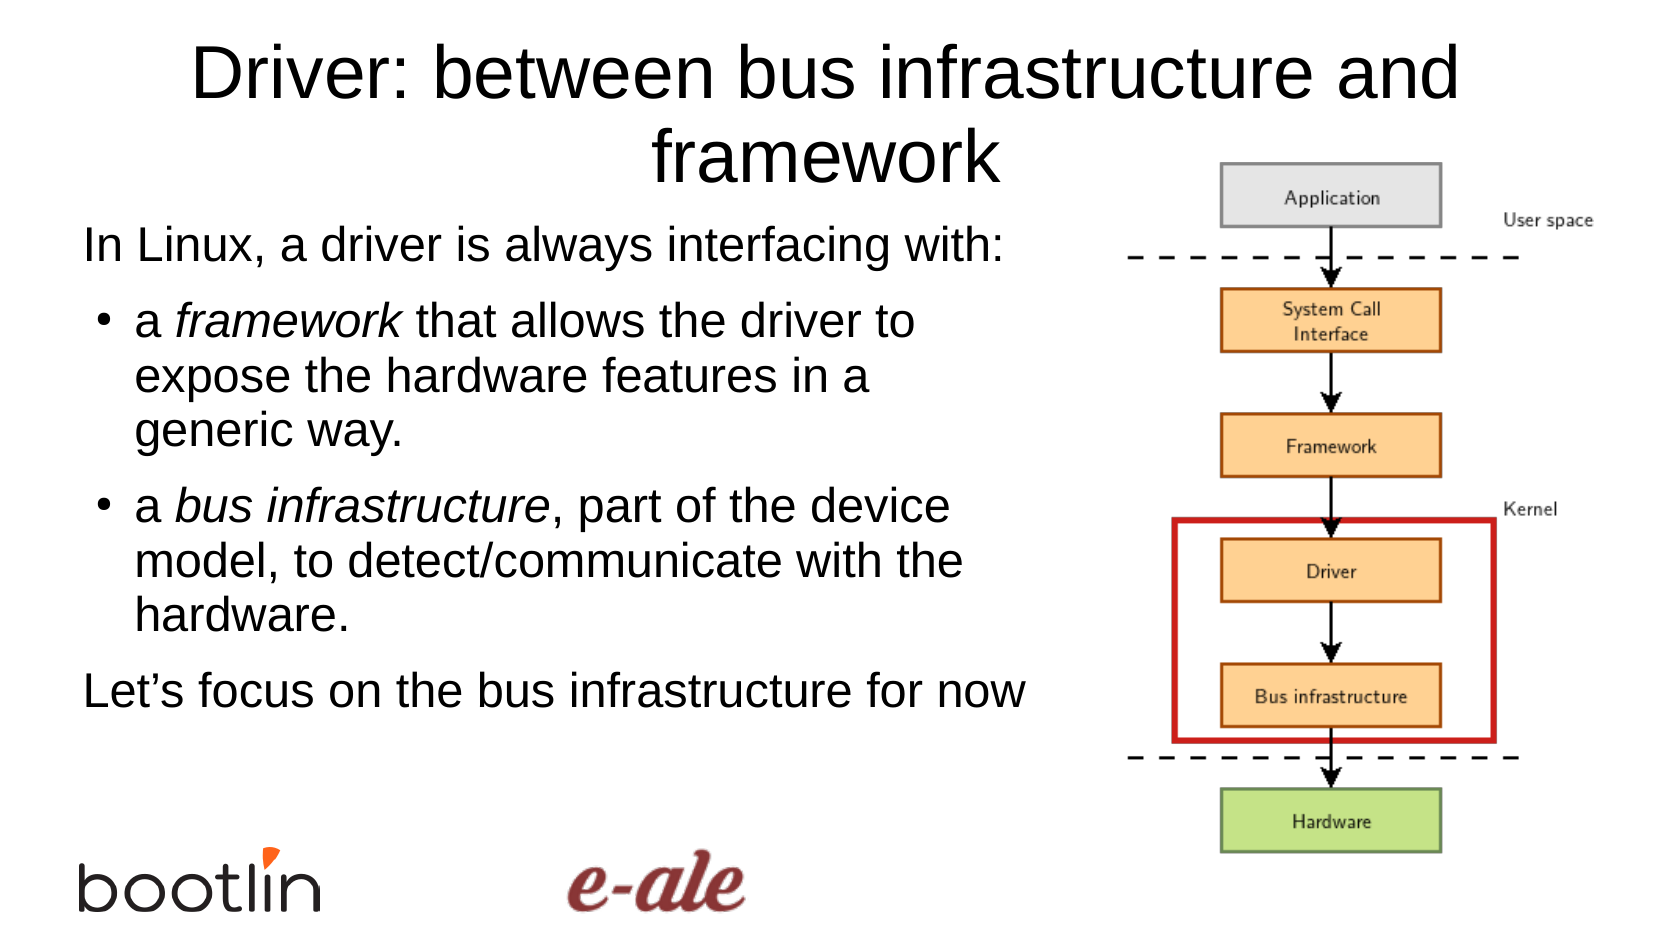

# Driver: between bus infrastructure and framework
In Linux, a driver is always interfacing with:
a framework that allows the driver to expose the hardware features in a generic way.
a bus infrastructure, part of the device model, to detect/communicate with the hardware.
Let’s focus on the bus infrastructure for now